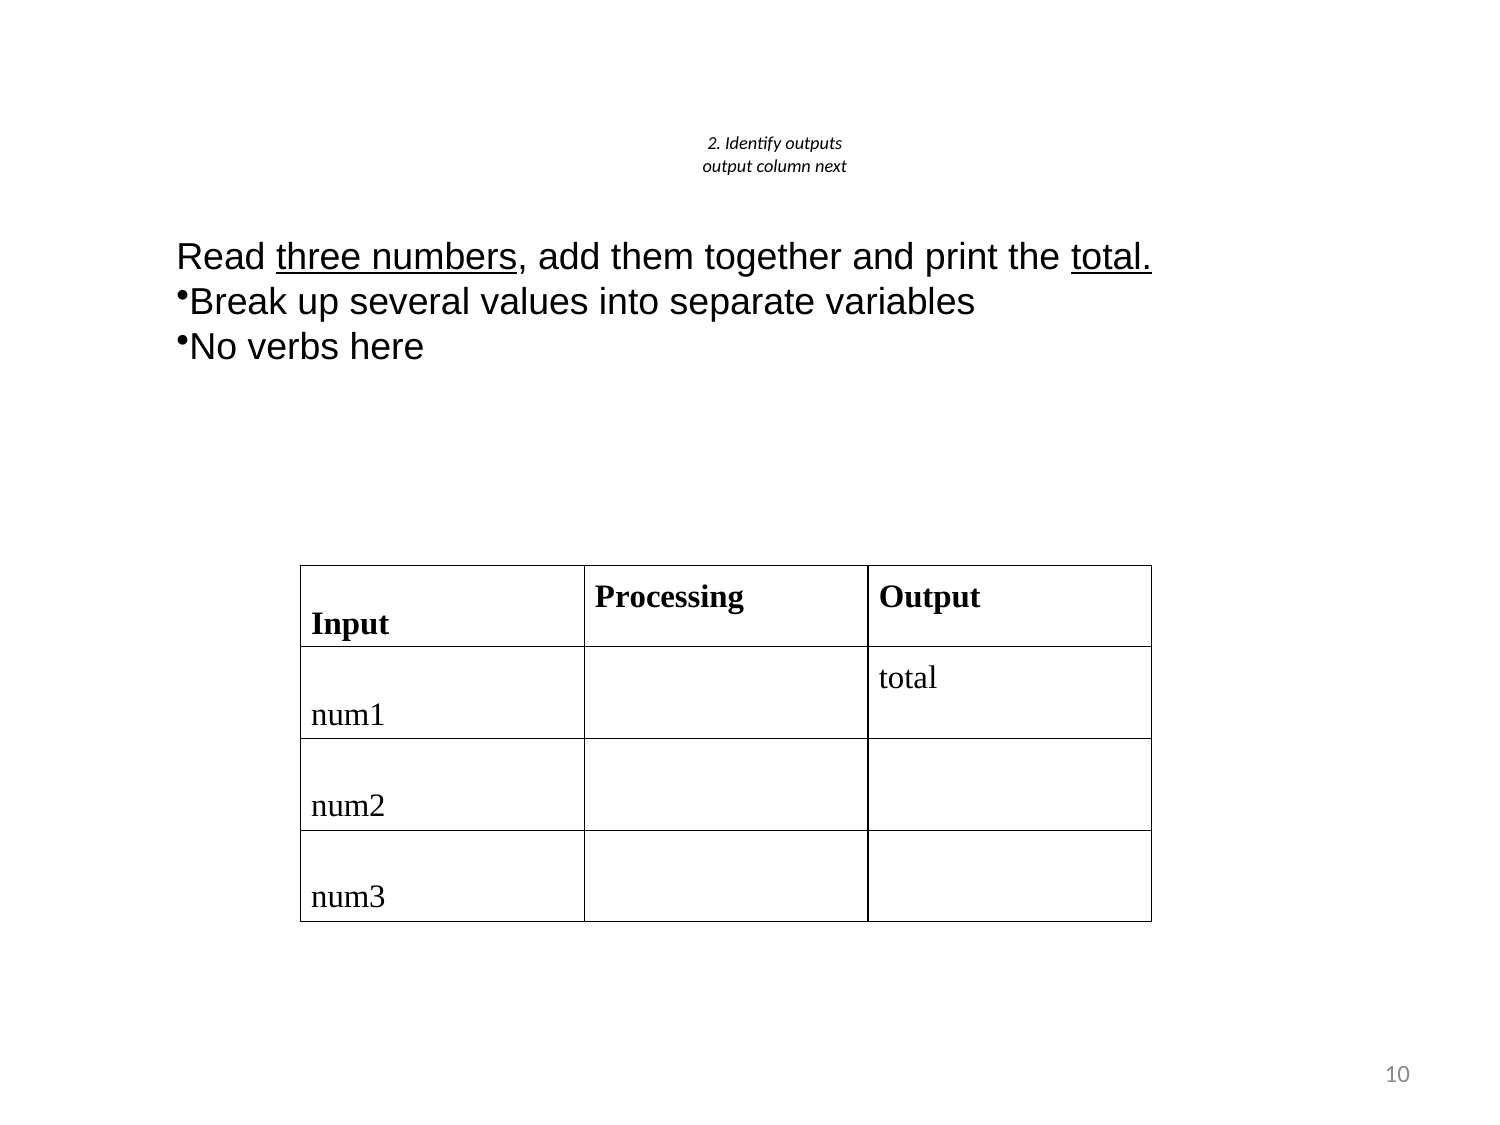

# 2. Identify outputs output column next
Read three numbers, add them together and print the total.
Break up several values into separate variables
No verbs here